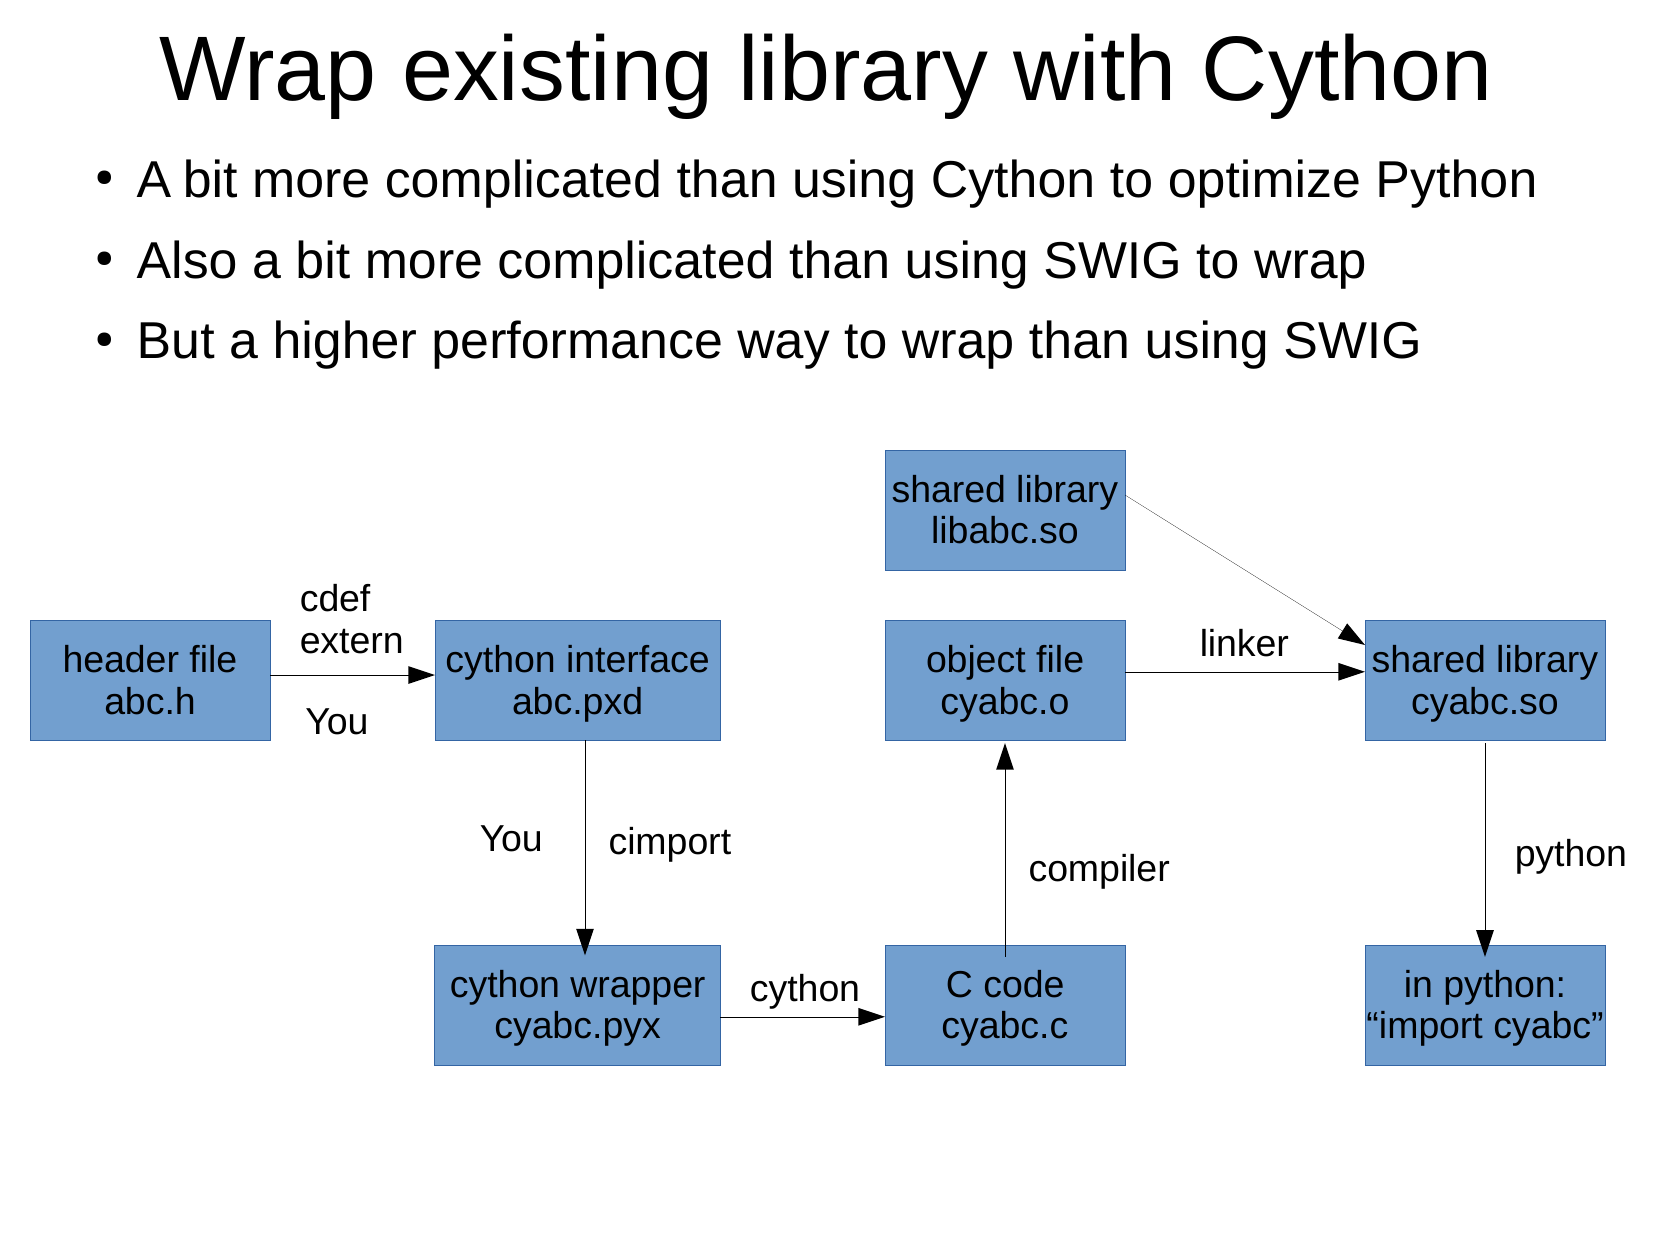

# Wrap existing library with Cython
A bit more complicated than using Cython to optimize Python
Also a bit more complicated than using SWIG to wrap
But a higher performance way to wrap than using SWIG
shared library
libabc.so
cdef
extern
linker
header file
abc.h
cython interface
abc.pxd
object file
cyabc.o
shared library
cyabc.so
You
You
cimport
compiler
cython wrapper
cyabc.pyx
C code
cyabc.c
in python:
“import cyabc”
cython
python